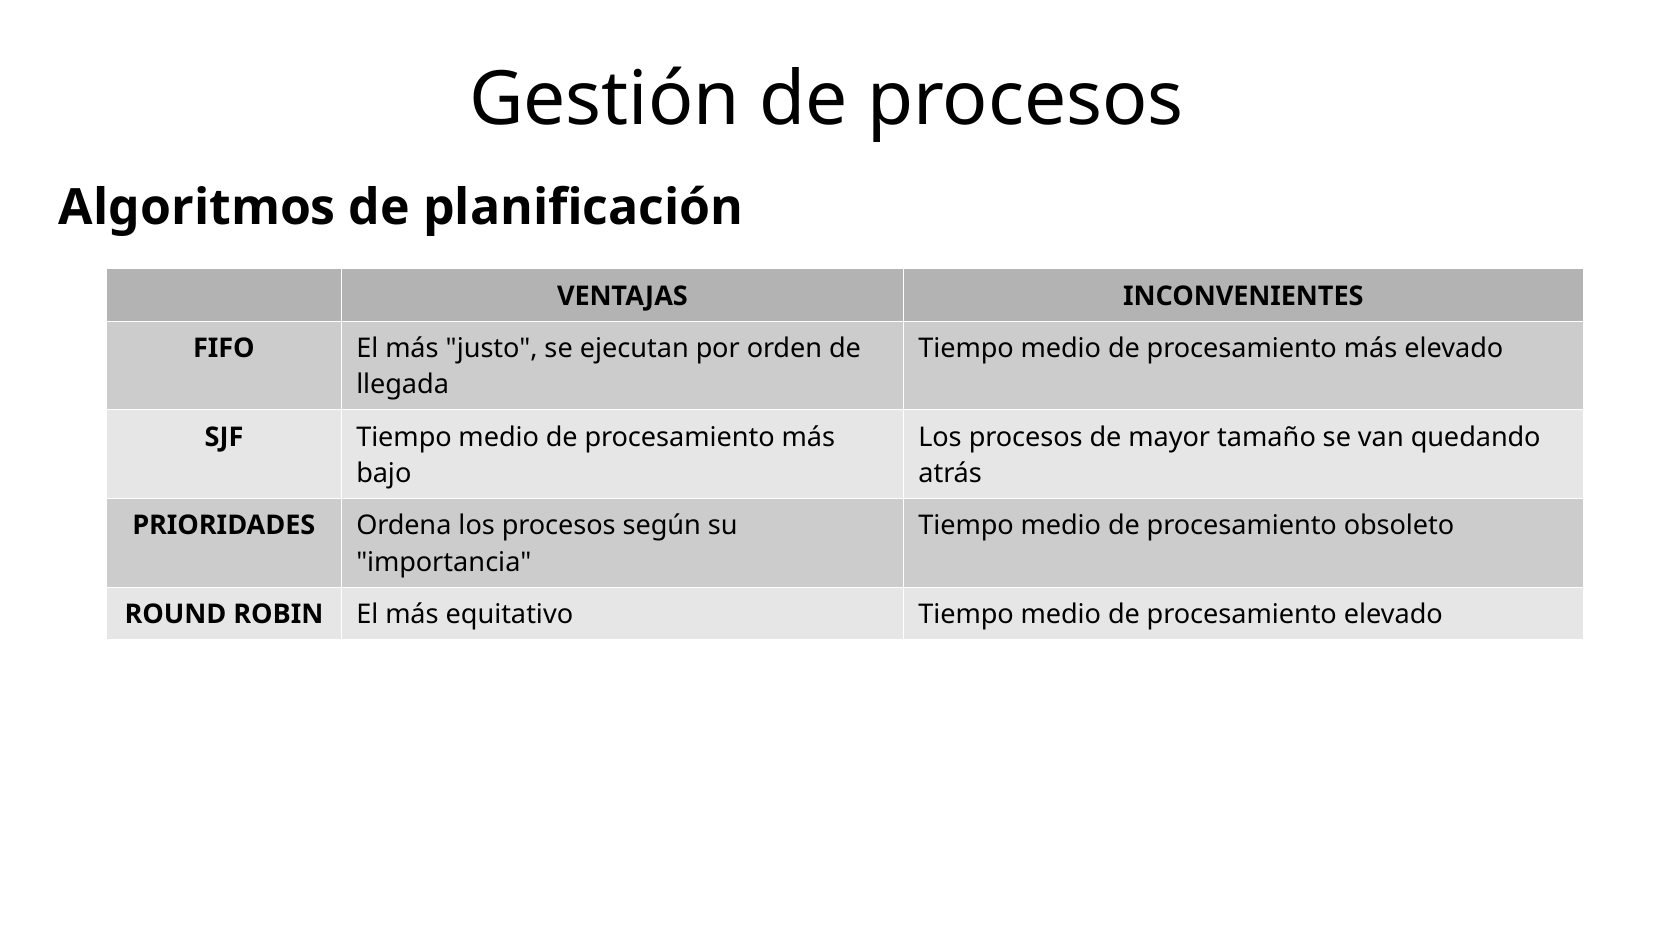

# Gestión de procesos
Algoritmos de planificación
| | VENTAJAS | INCONVENIENTES |
| --- | --- | --- |
| FIFO | El más "justo", se ejecutan por orden de llegada | Tiempo medio de procesamiento más elevado |
| SJF | Tiempo medio de procesamiento más bajo | Los procesos de mayor tamaño se van quedando atrás |
| PRIORIDADES | Ordena los procesos según su "importancia" | Tiempo medio de procesamiento obsoleto |
| ROUND ROBIN | El más equitativo | Tiempo medio de procesamiento elevado |